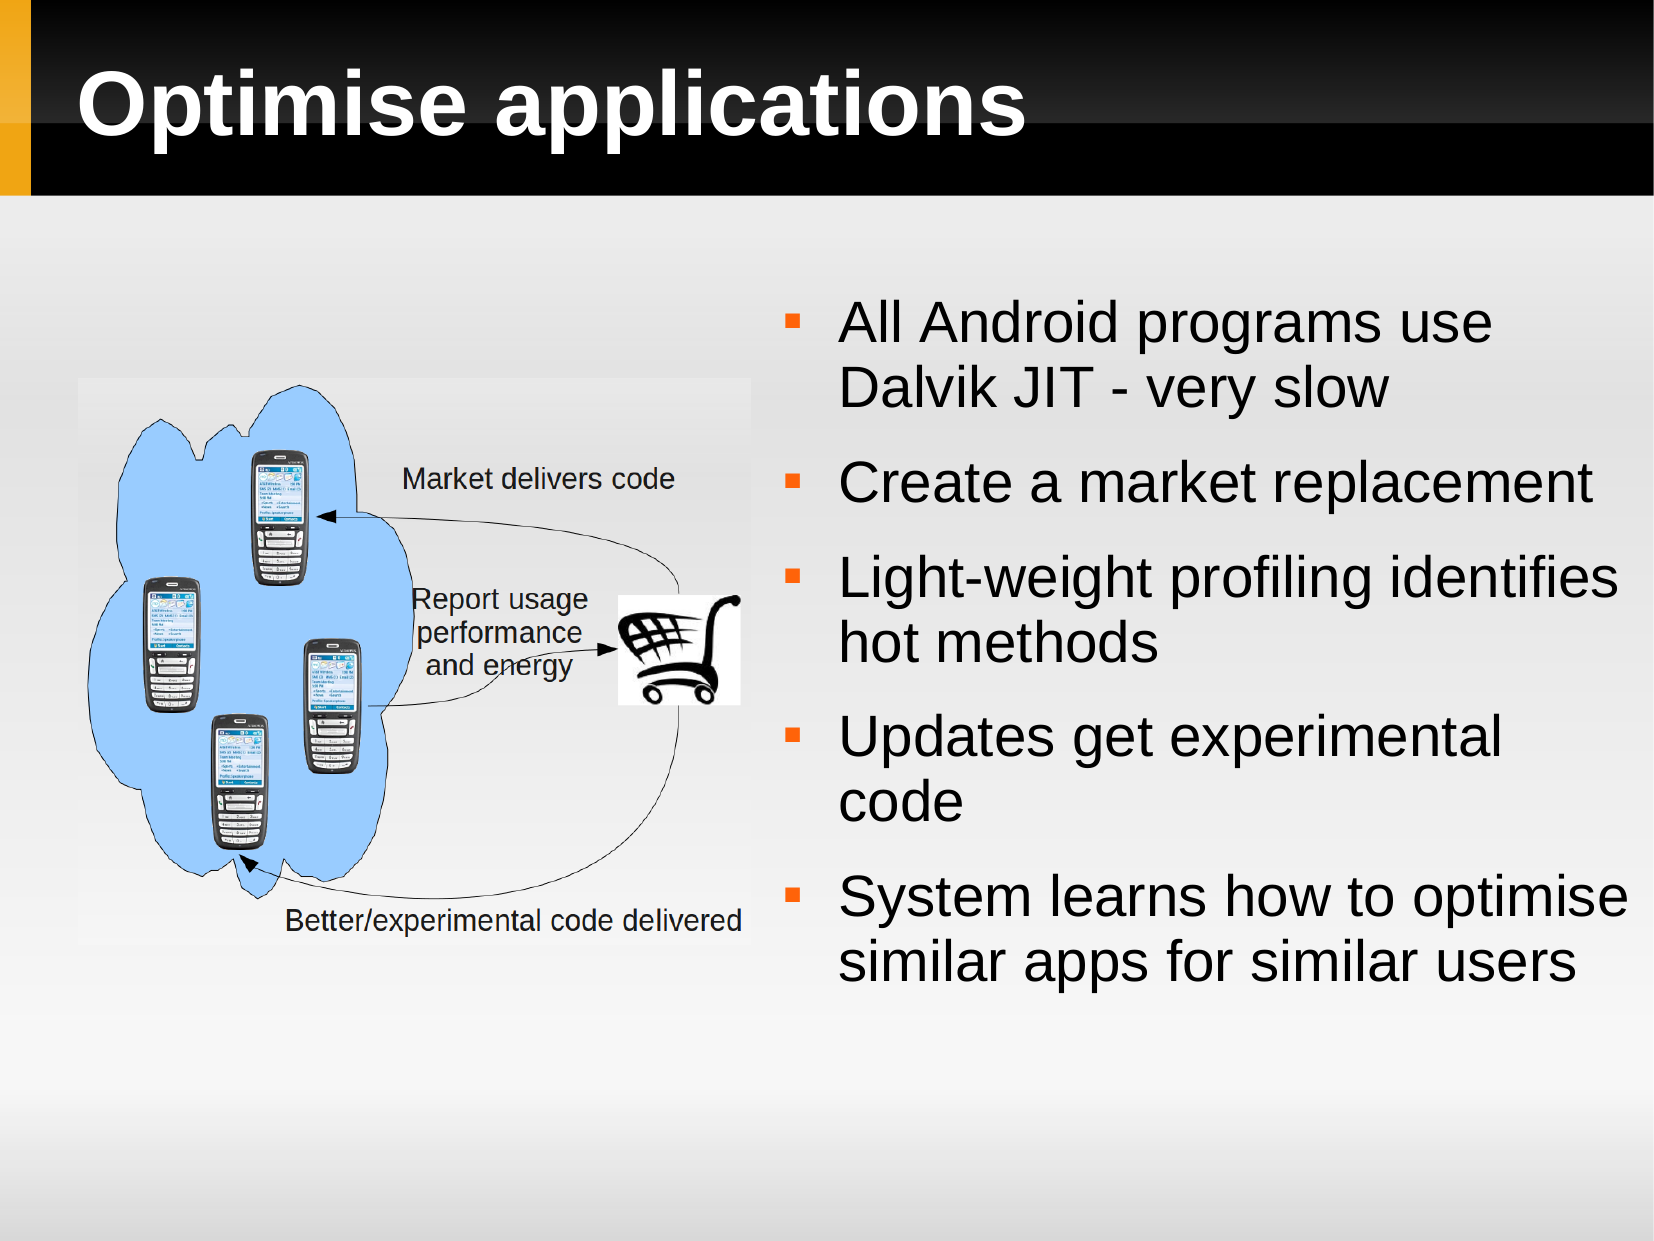

# Optimise applications
All Android programs use Dalvik JIT - very slow
Create a market replacement
Light-weight profiling identifies hot methods
Updates get experimental code
System learns how to optimise similar apps for similar users